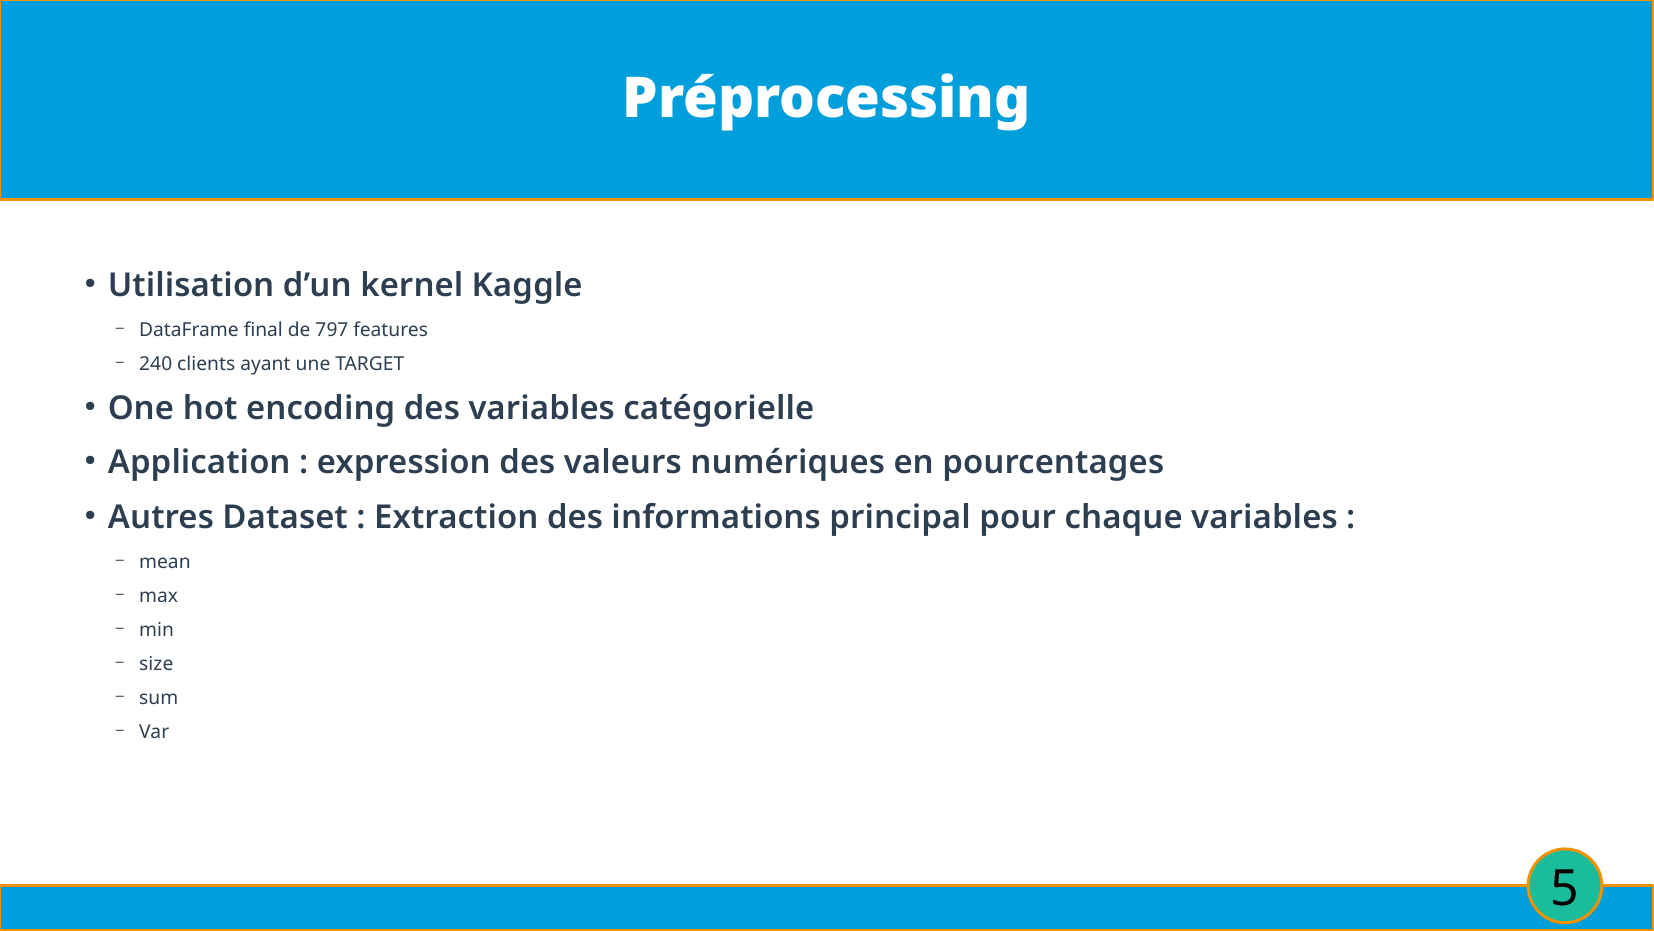

# Préprocessing
Utilisation d’un kernel Kaggle
DataFrame final de 797 features
240 clients ayant une TARGET
One hot encoding des variables catégorielle
Application : expression des valeurs numériques en pourcentages
Autres Dataset : Extraction des informations principal pour chaque variables :
mean
max
min
size
sum
Var